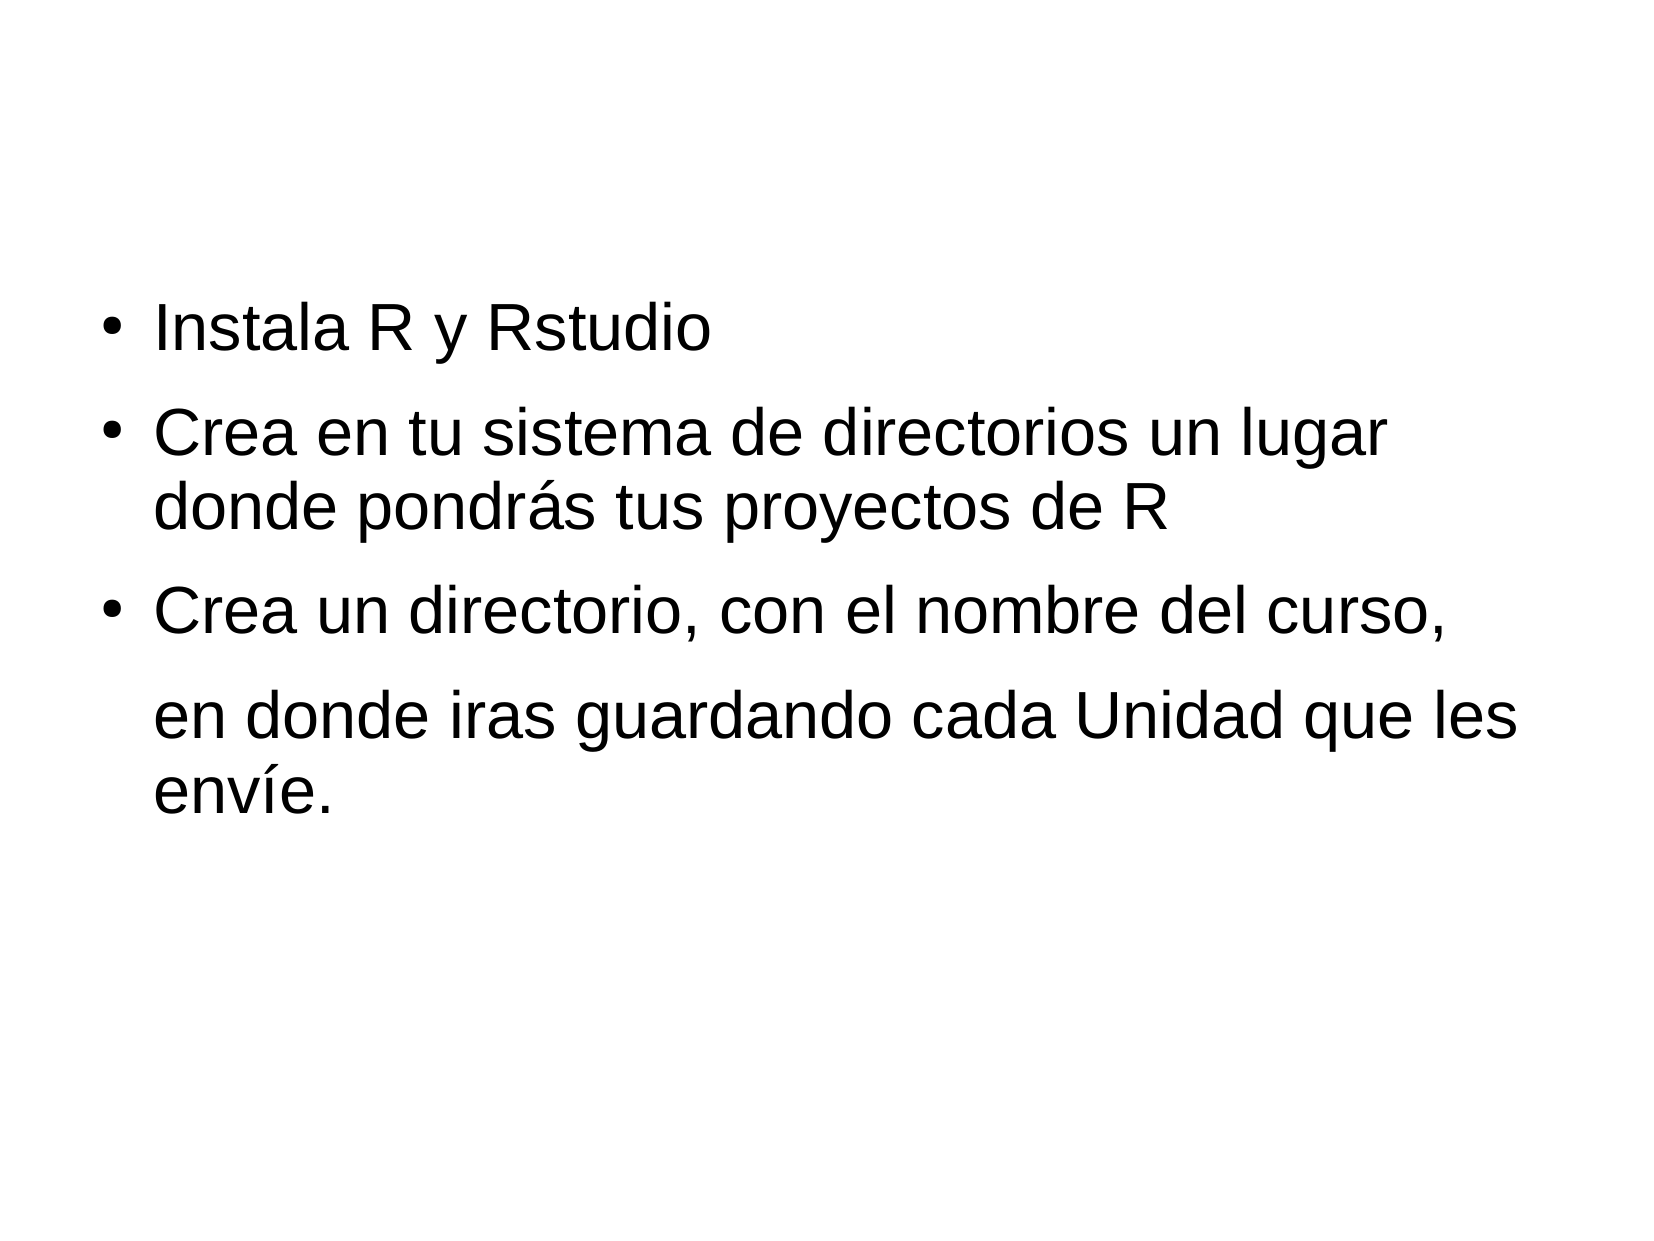

#
Instala R y Rstudio
Crea en tu sistema de directorios un lugar donde pondrás tus proyectos de R
Crea un directorio, con el nombre del curso,
en donde iras guardando cada Unidad que les envíe.